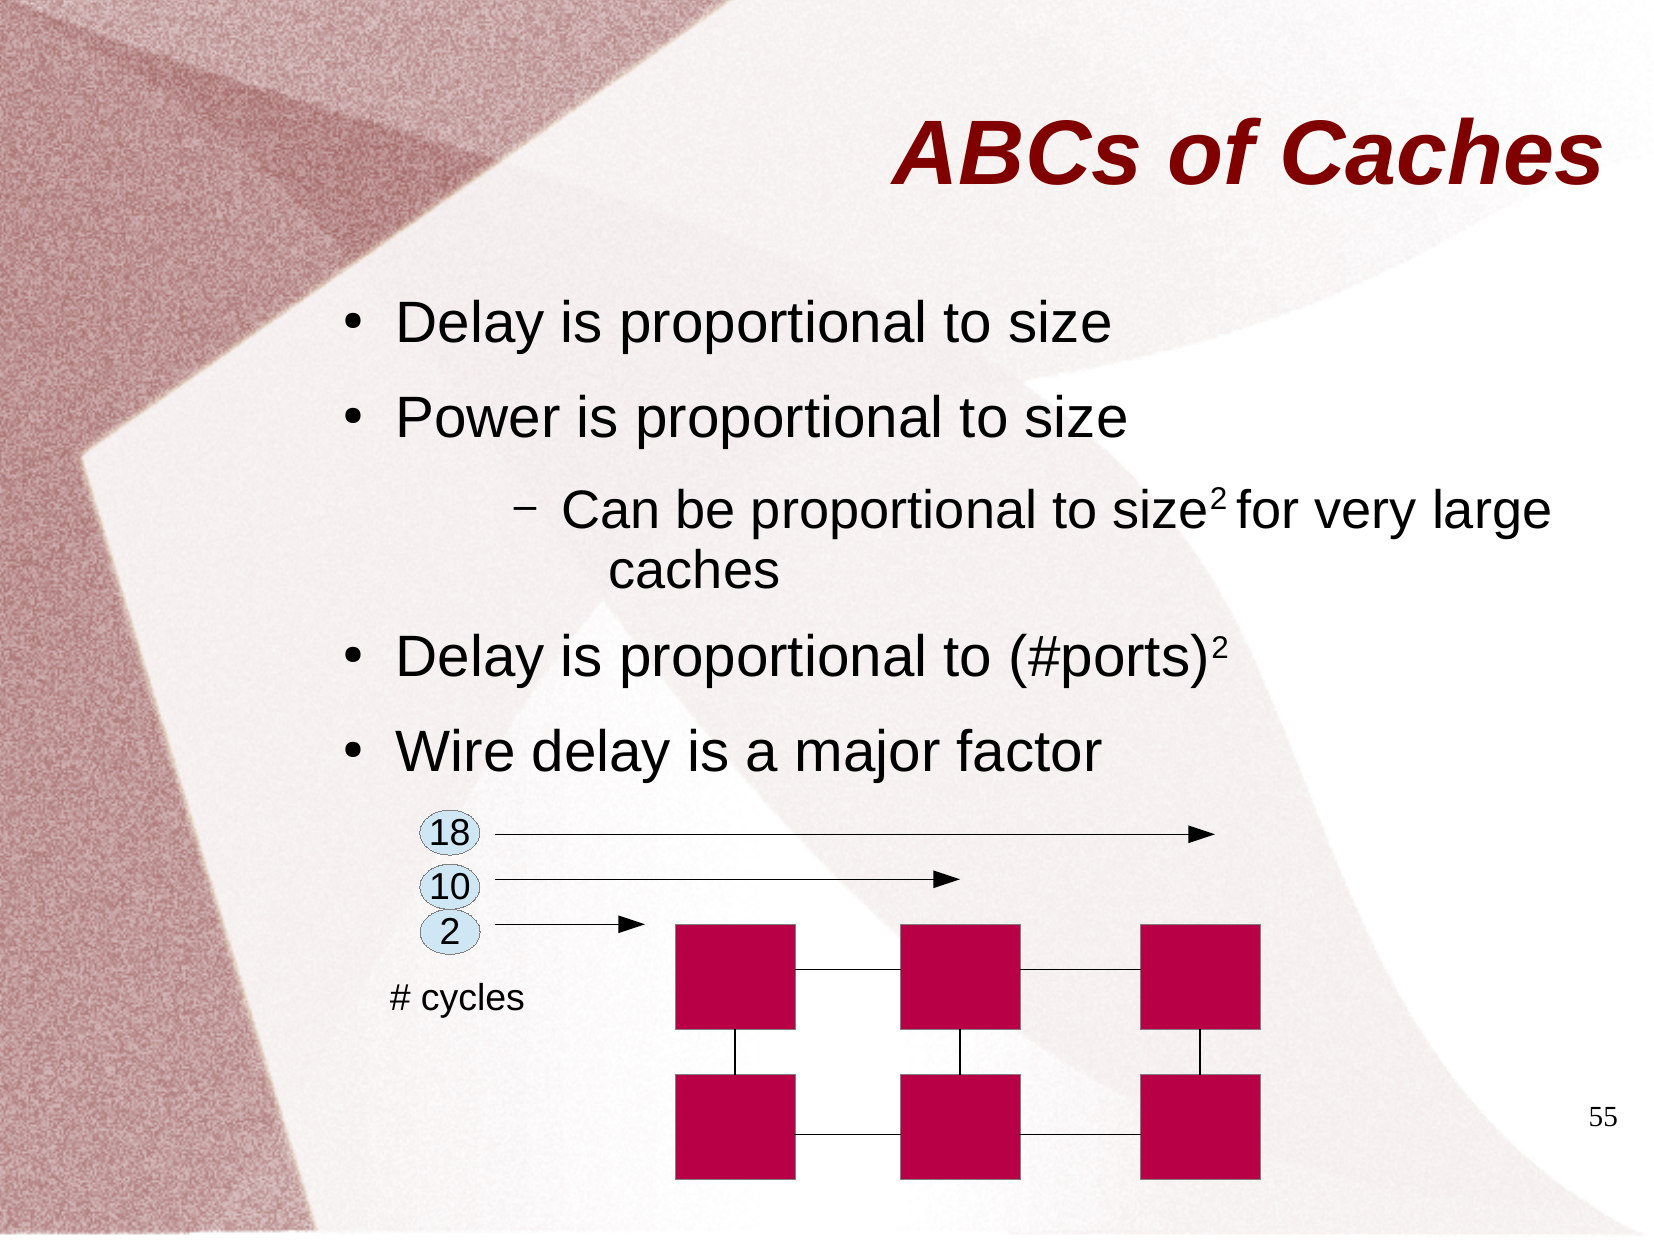

ABCs of Caches
# Delay is proportional to size
Power is proportional to size
Can be proportional to size2 for very large caches
Delay is proportional to (#ports)2
Wire delay is a major factor
18
10
10
2
# cycles
55